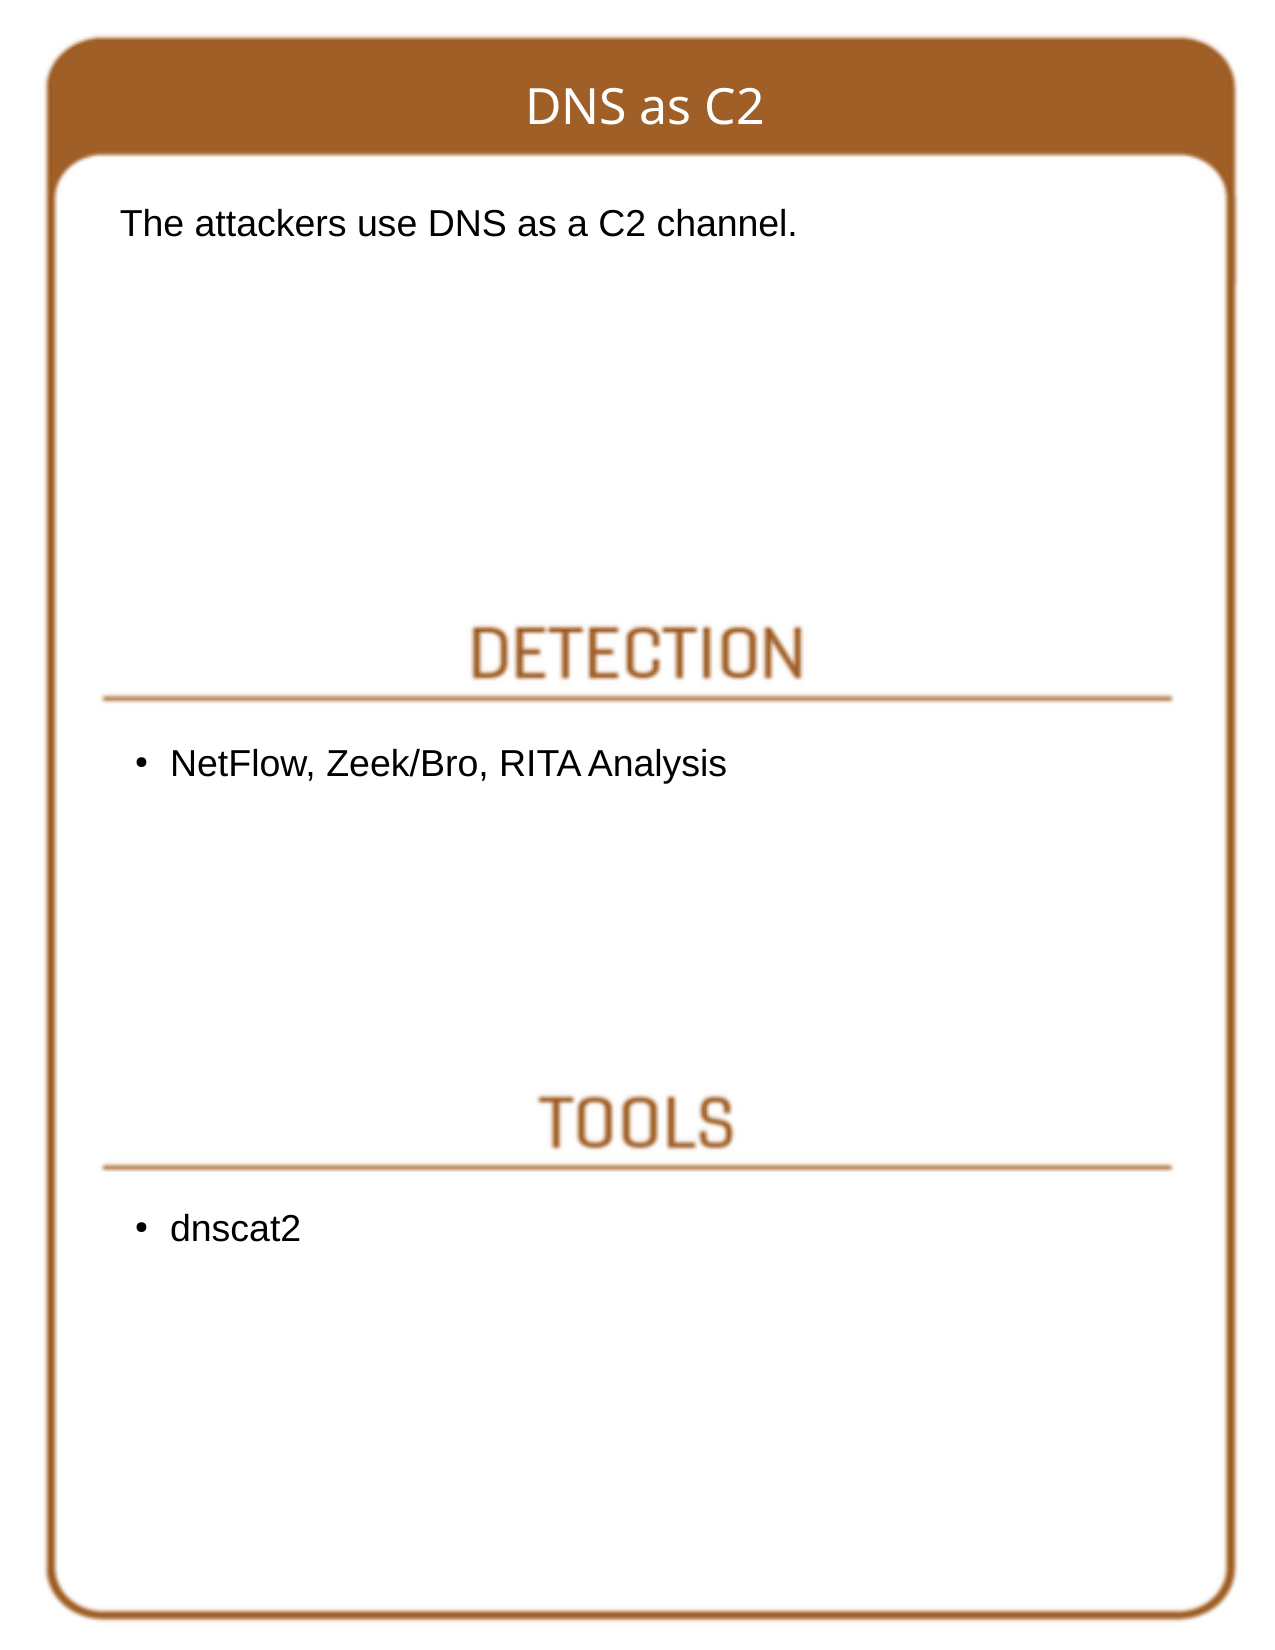

DNS as C2
The attackers use DNS as a C2 channel.
NetFlow, Zeek/Bro, RITA Analysis
dnscat2